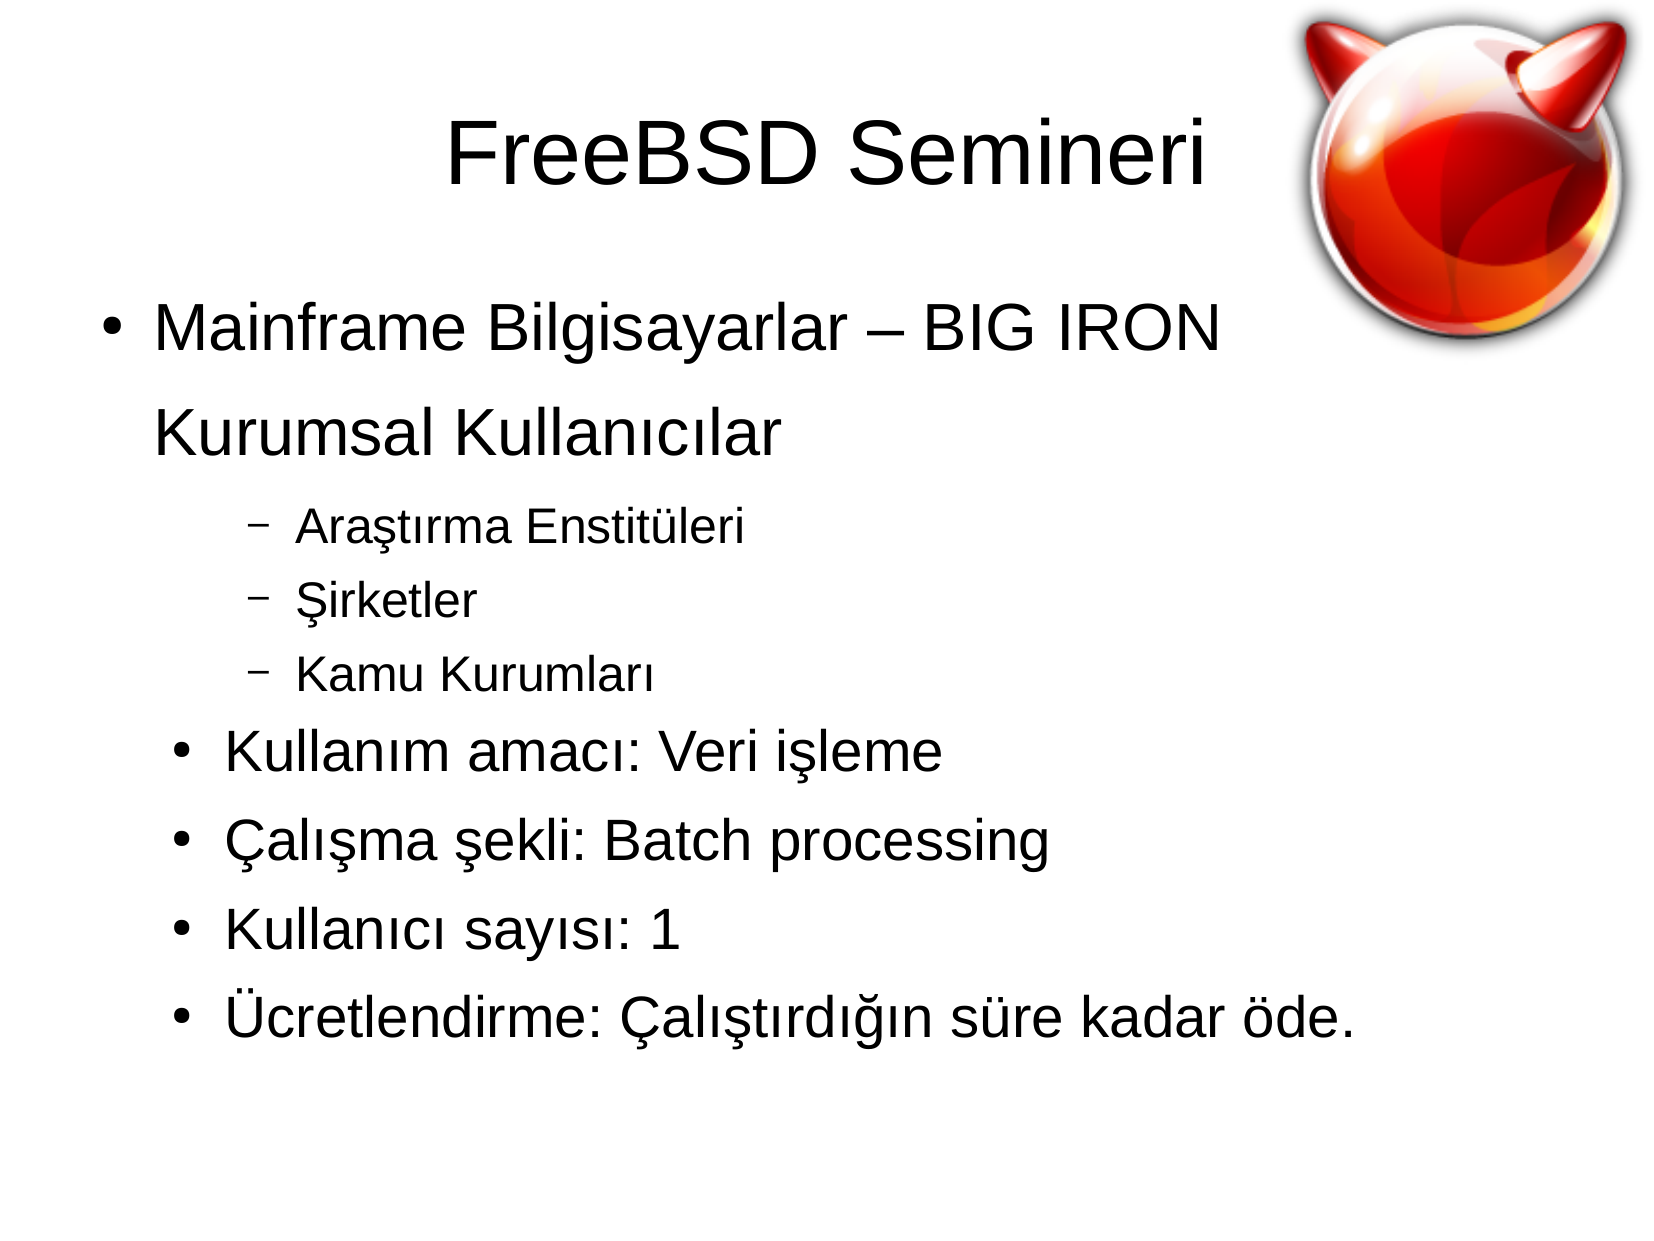

# FreeBSD Semineri
Mainframe Bilgisayarlar – BIG IRON
Kurumsal Kullanıcılar
Araştırma Enstitüleri
Şirketler
Kamu Kurumları
Kullanım amacı: Veri işleme
Çalışma şekli: Batch processing
Kullanıcı sayısı: 1
Ücretlendirme: Çalıştırdığın süre kadar öde.